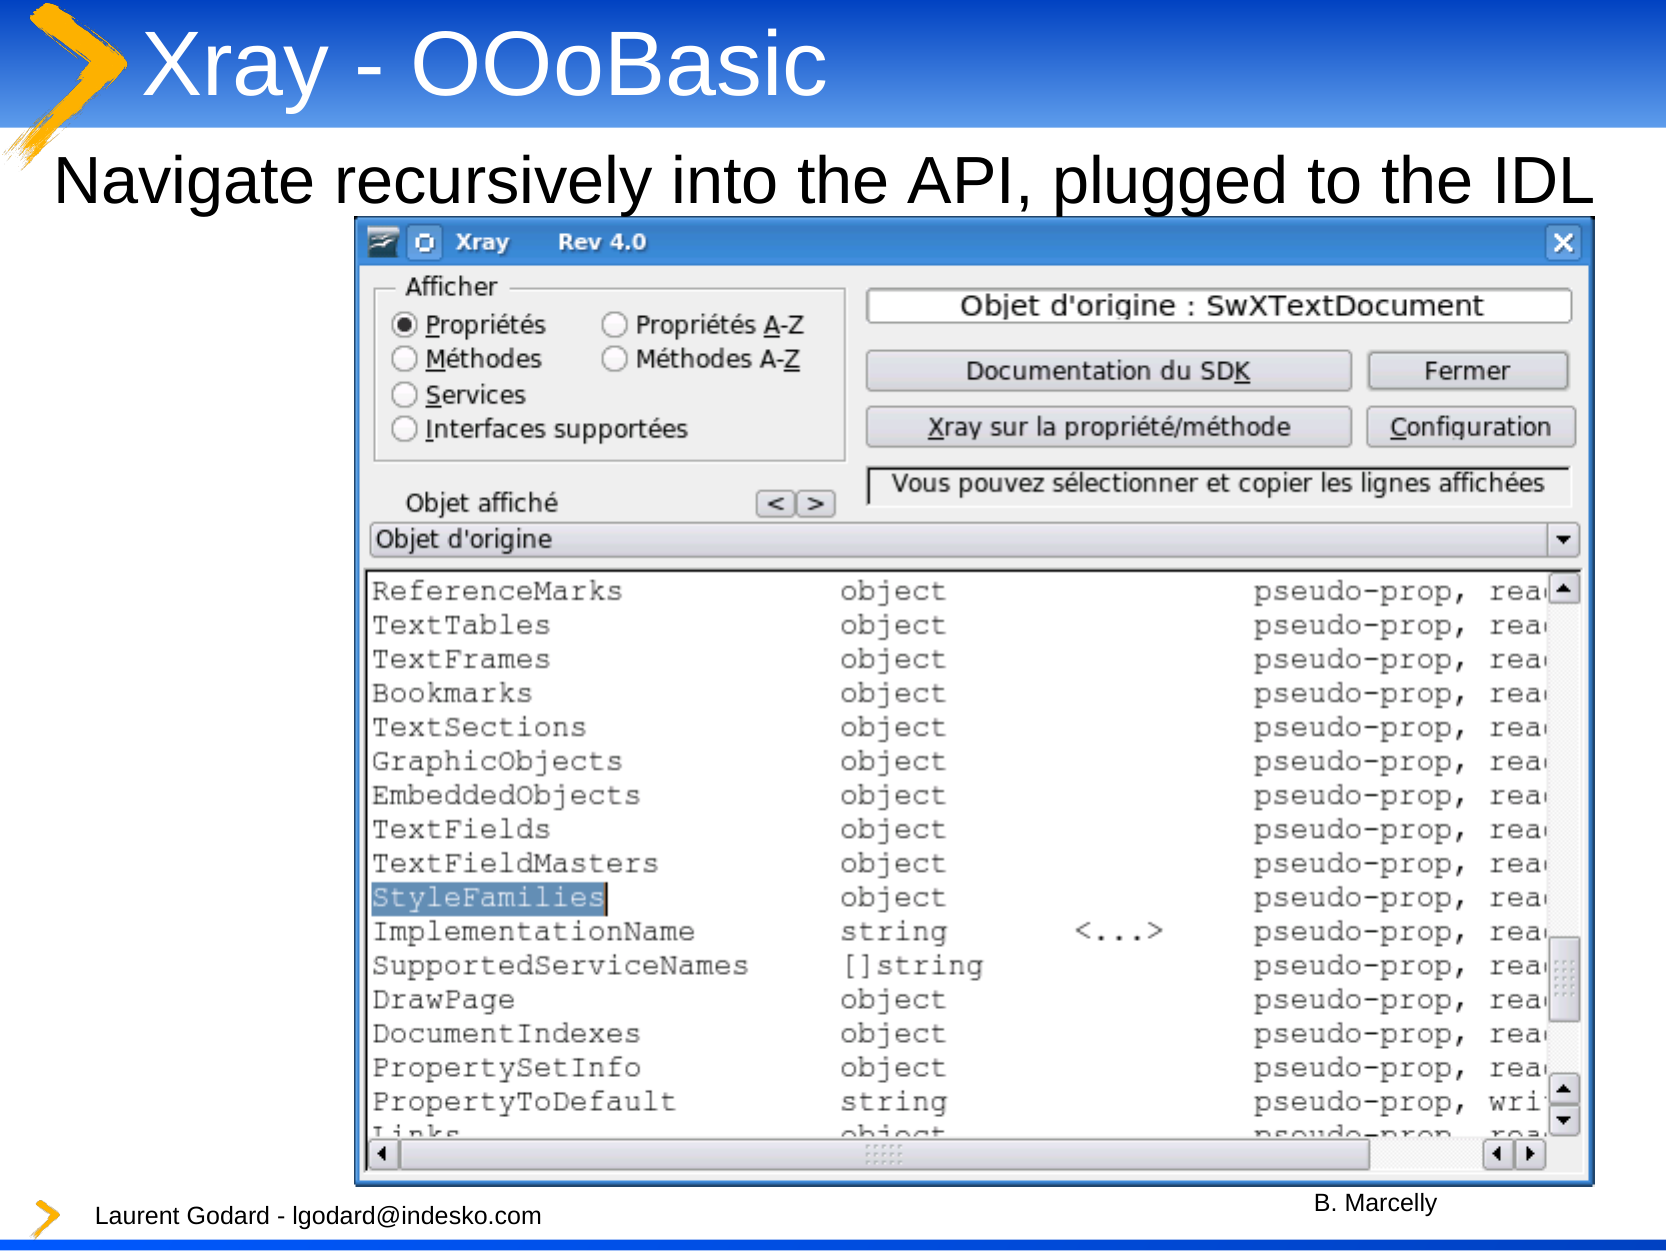

# Xray - OOoBasic
Navigate recursively into the API, plugged to the IDL
B. Marcelly